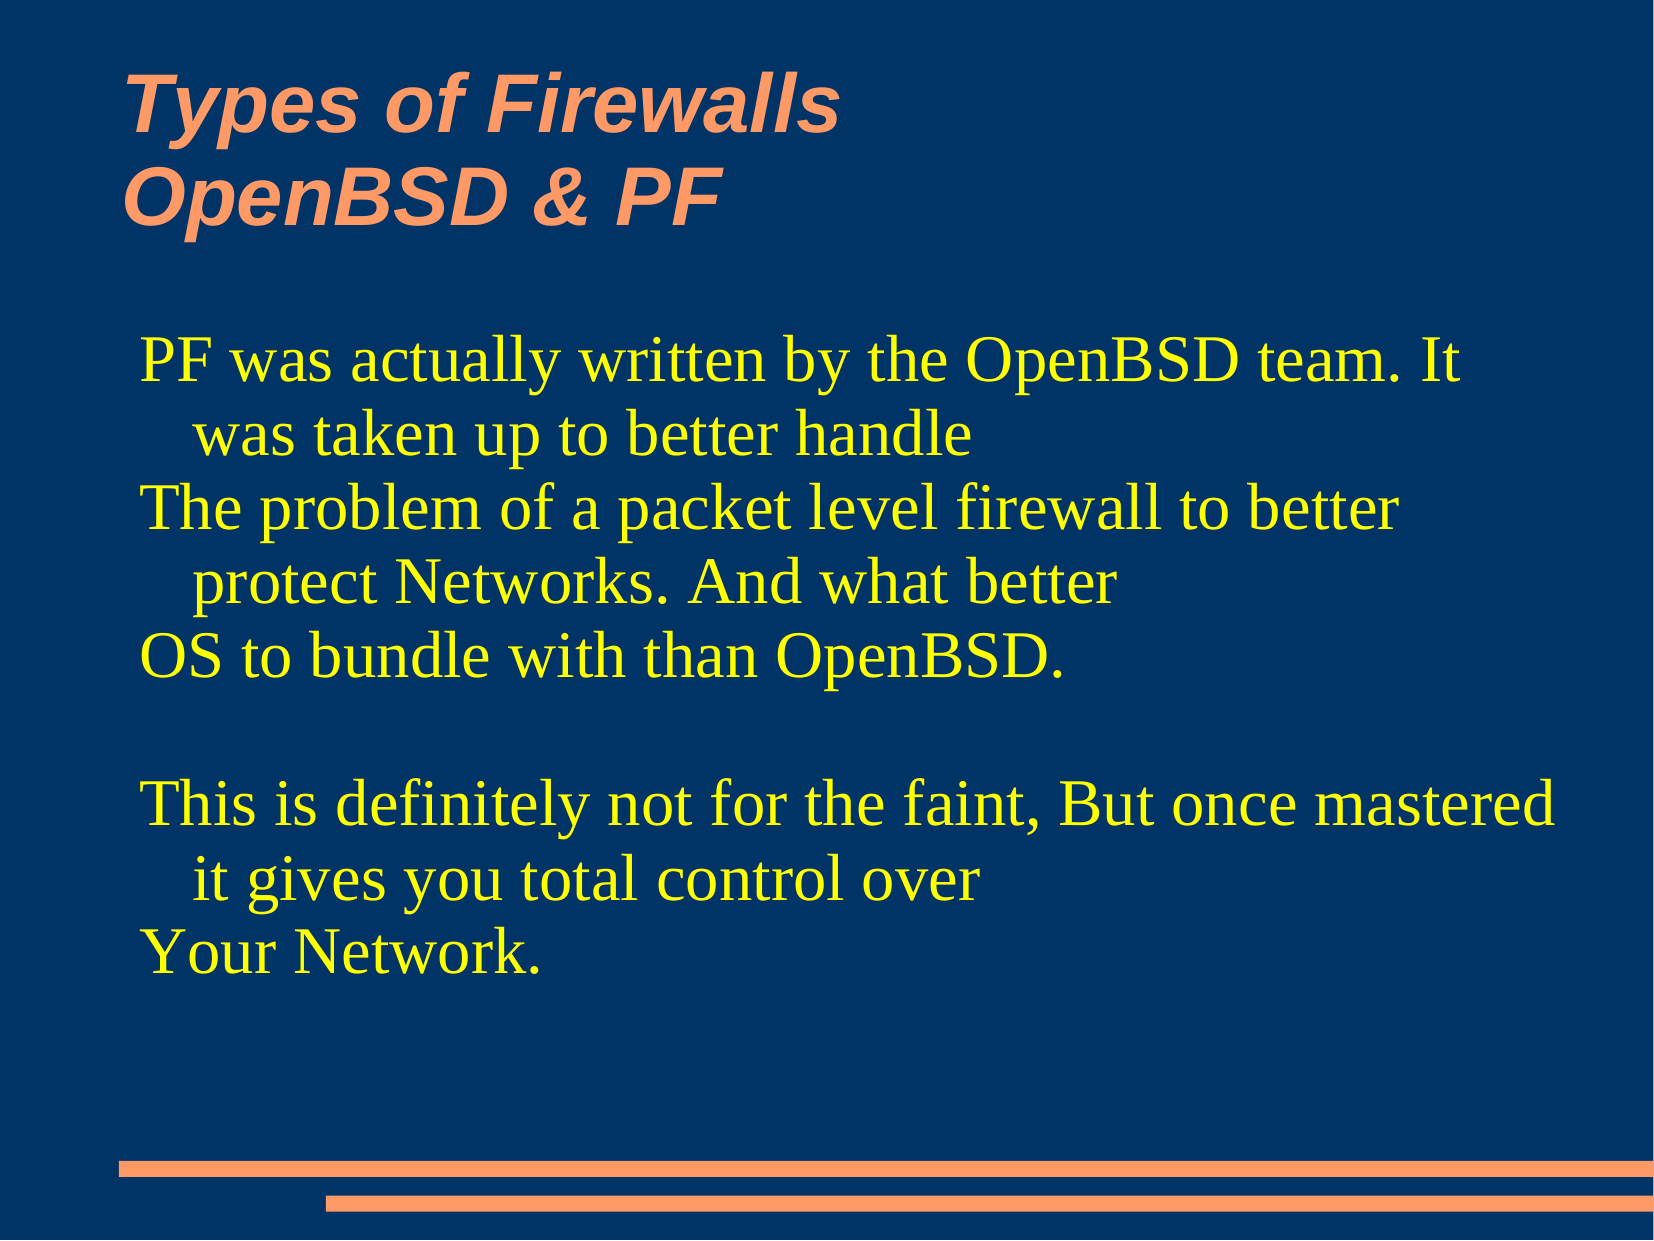

# Types of Firewalls OpenBSD & PF
PF was actually written by the OpenBSD team. It was taken up to better handle
The problem of a packet level firewall to better protect Networks. And what better
OS to bundle with than OpenBSD.
This is definitely not for the faint, But once mastered it gives you total control over
Your Network.